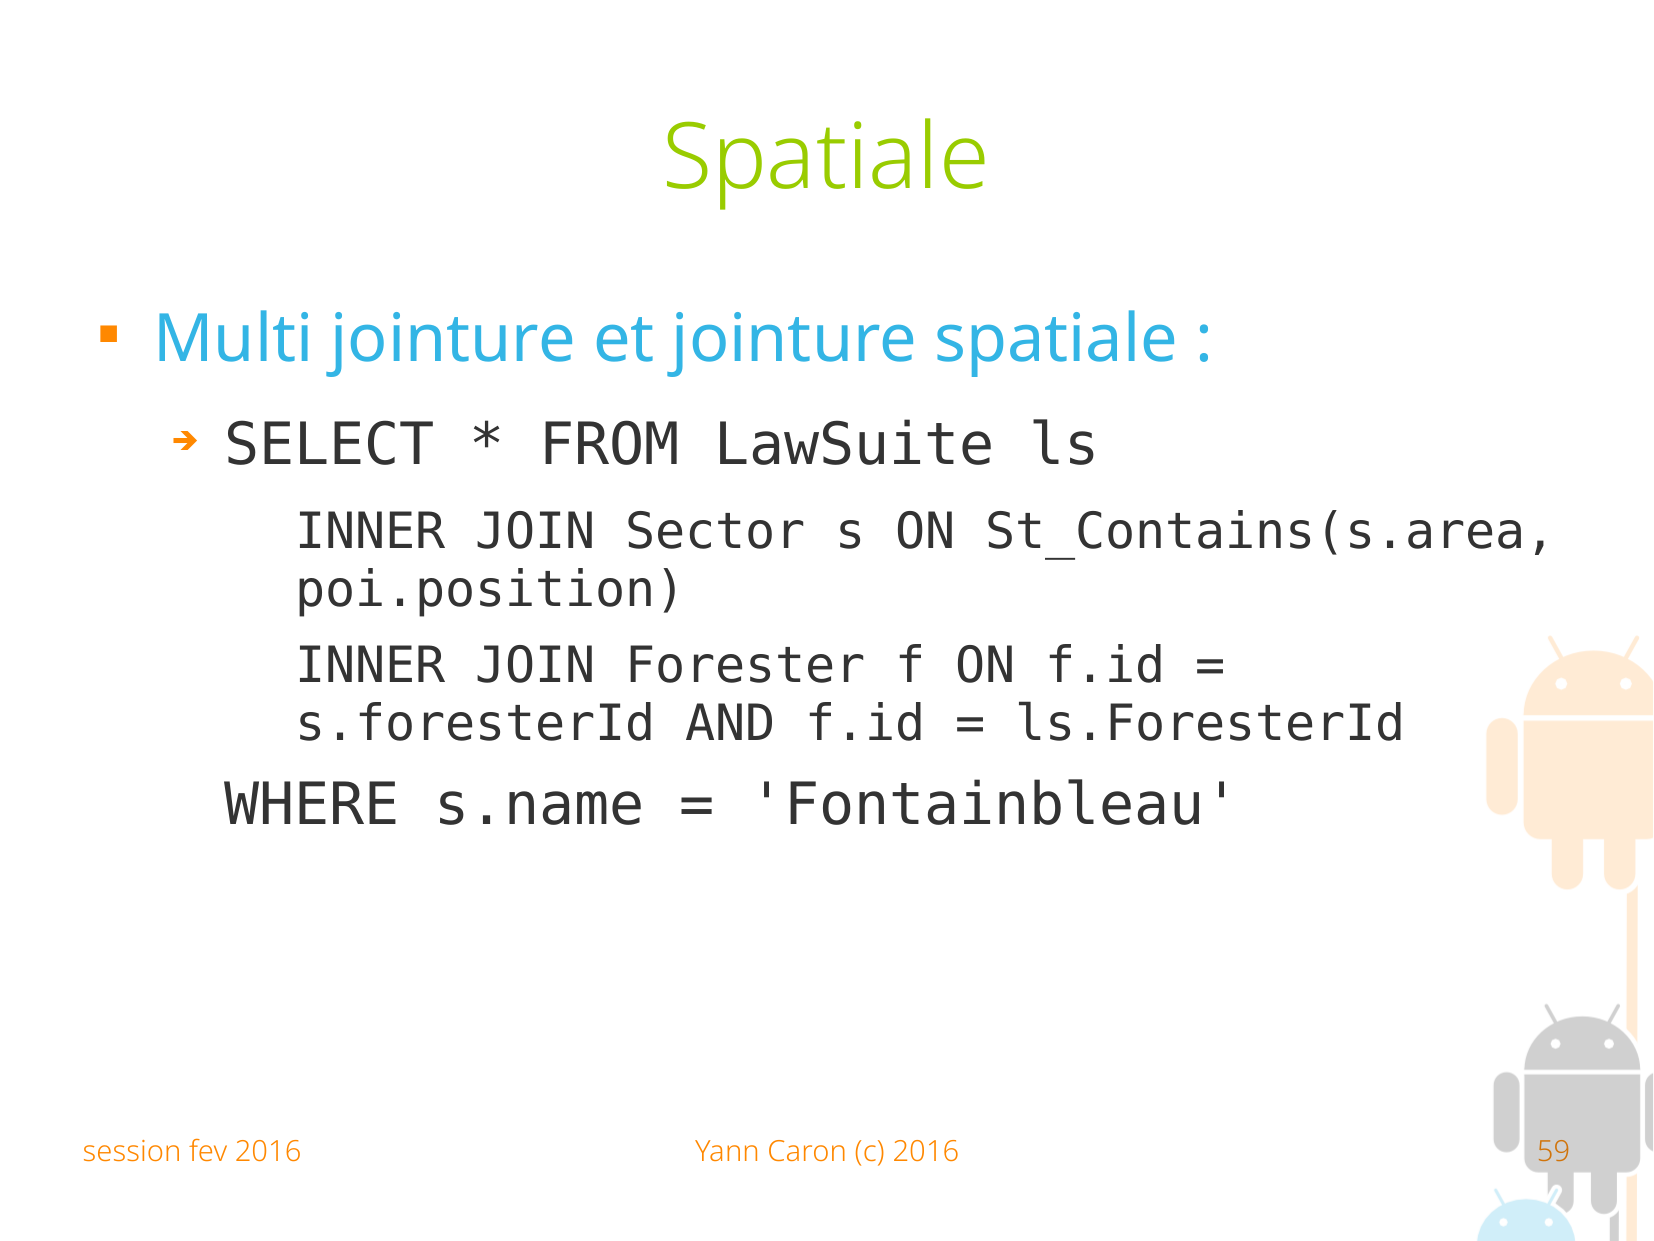

# Spatiale
Multi jointure et jointure spatiale :
SELECT * FROM LawSuite ls
INNER JOIN Sector s ON St_Contains(s.area, poi.position)
INNER JOIN Forester f ON f.id = s.foresterId AND f.id = ls.ForesterId
WHERE s.name = 'Fontainbleau'
session fev 2016
Yann Caron (c) 2016
59